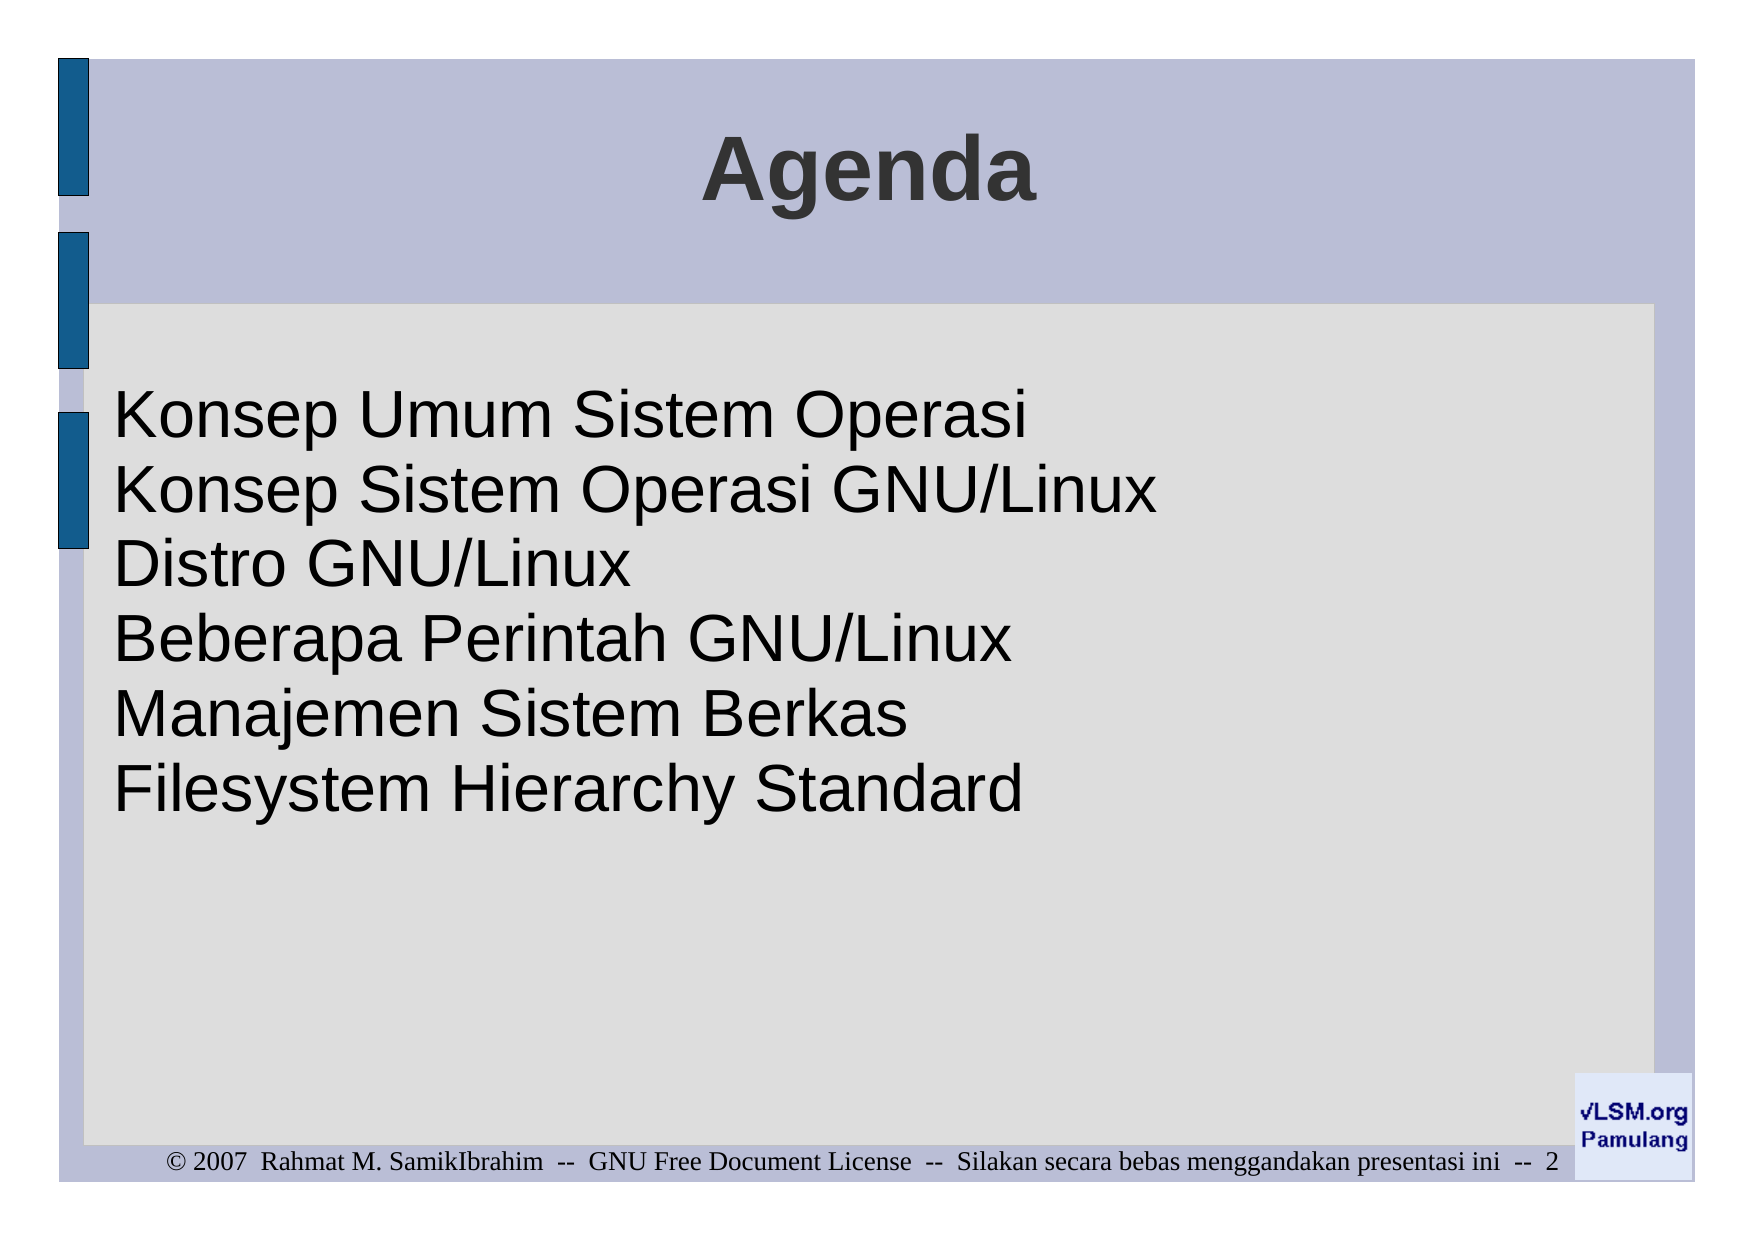

# Agenda
Konsep Umum Sistem Operasi
Konsep Sistem Operasi GNU/Linux
Distro GNU/Linux
Beberapa Perintah GNU/Linux
Manajemen Sistem Berkas
Filesystem Hierarchy Standard